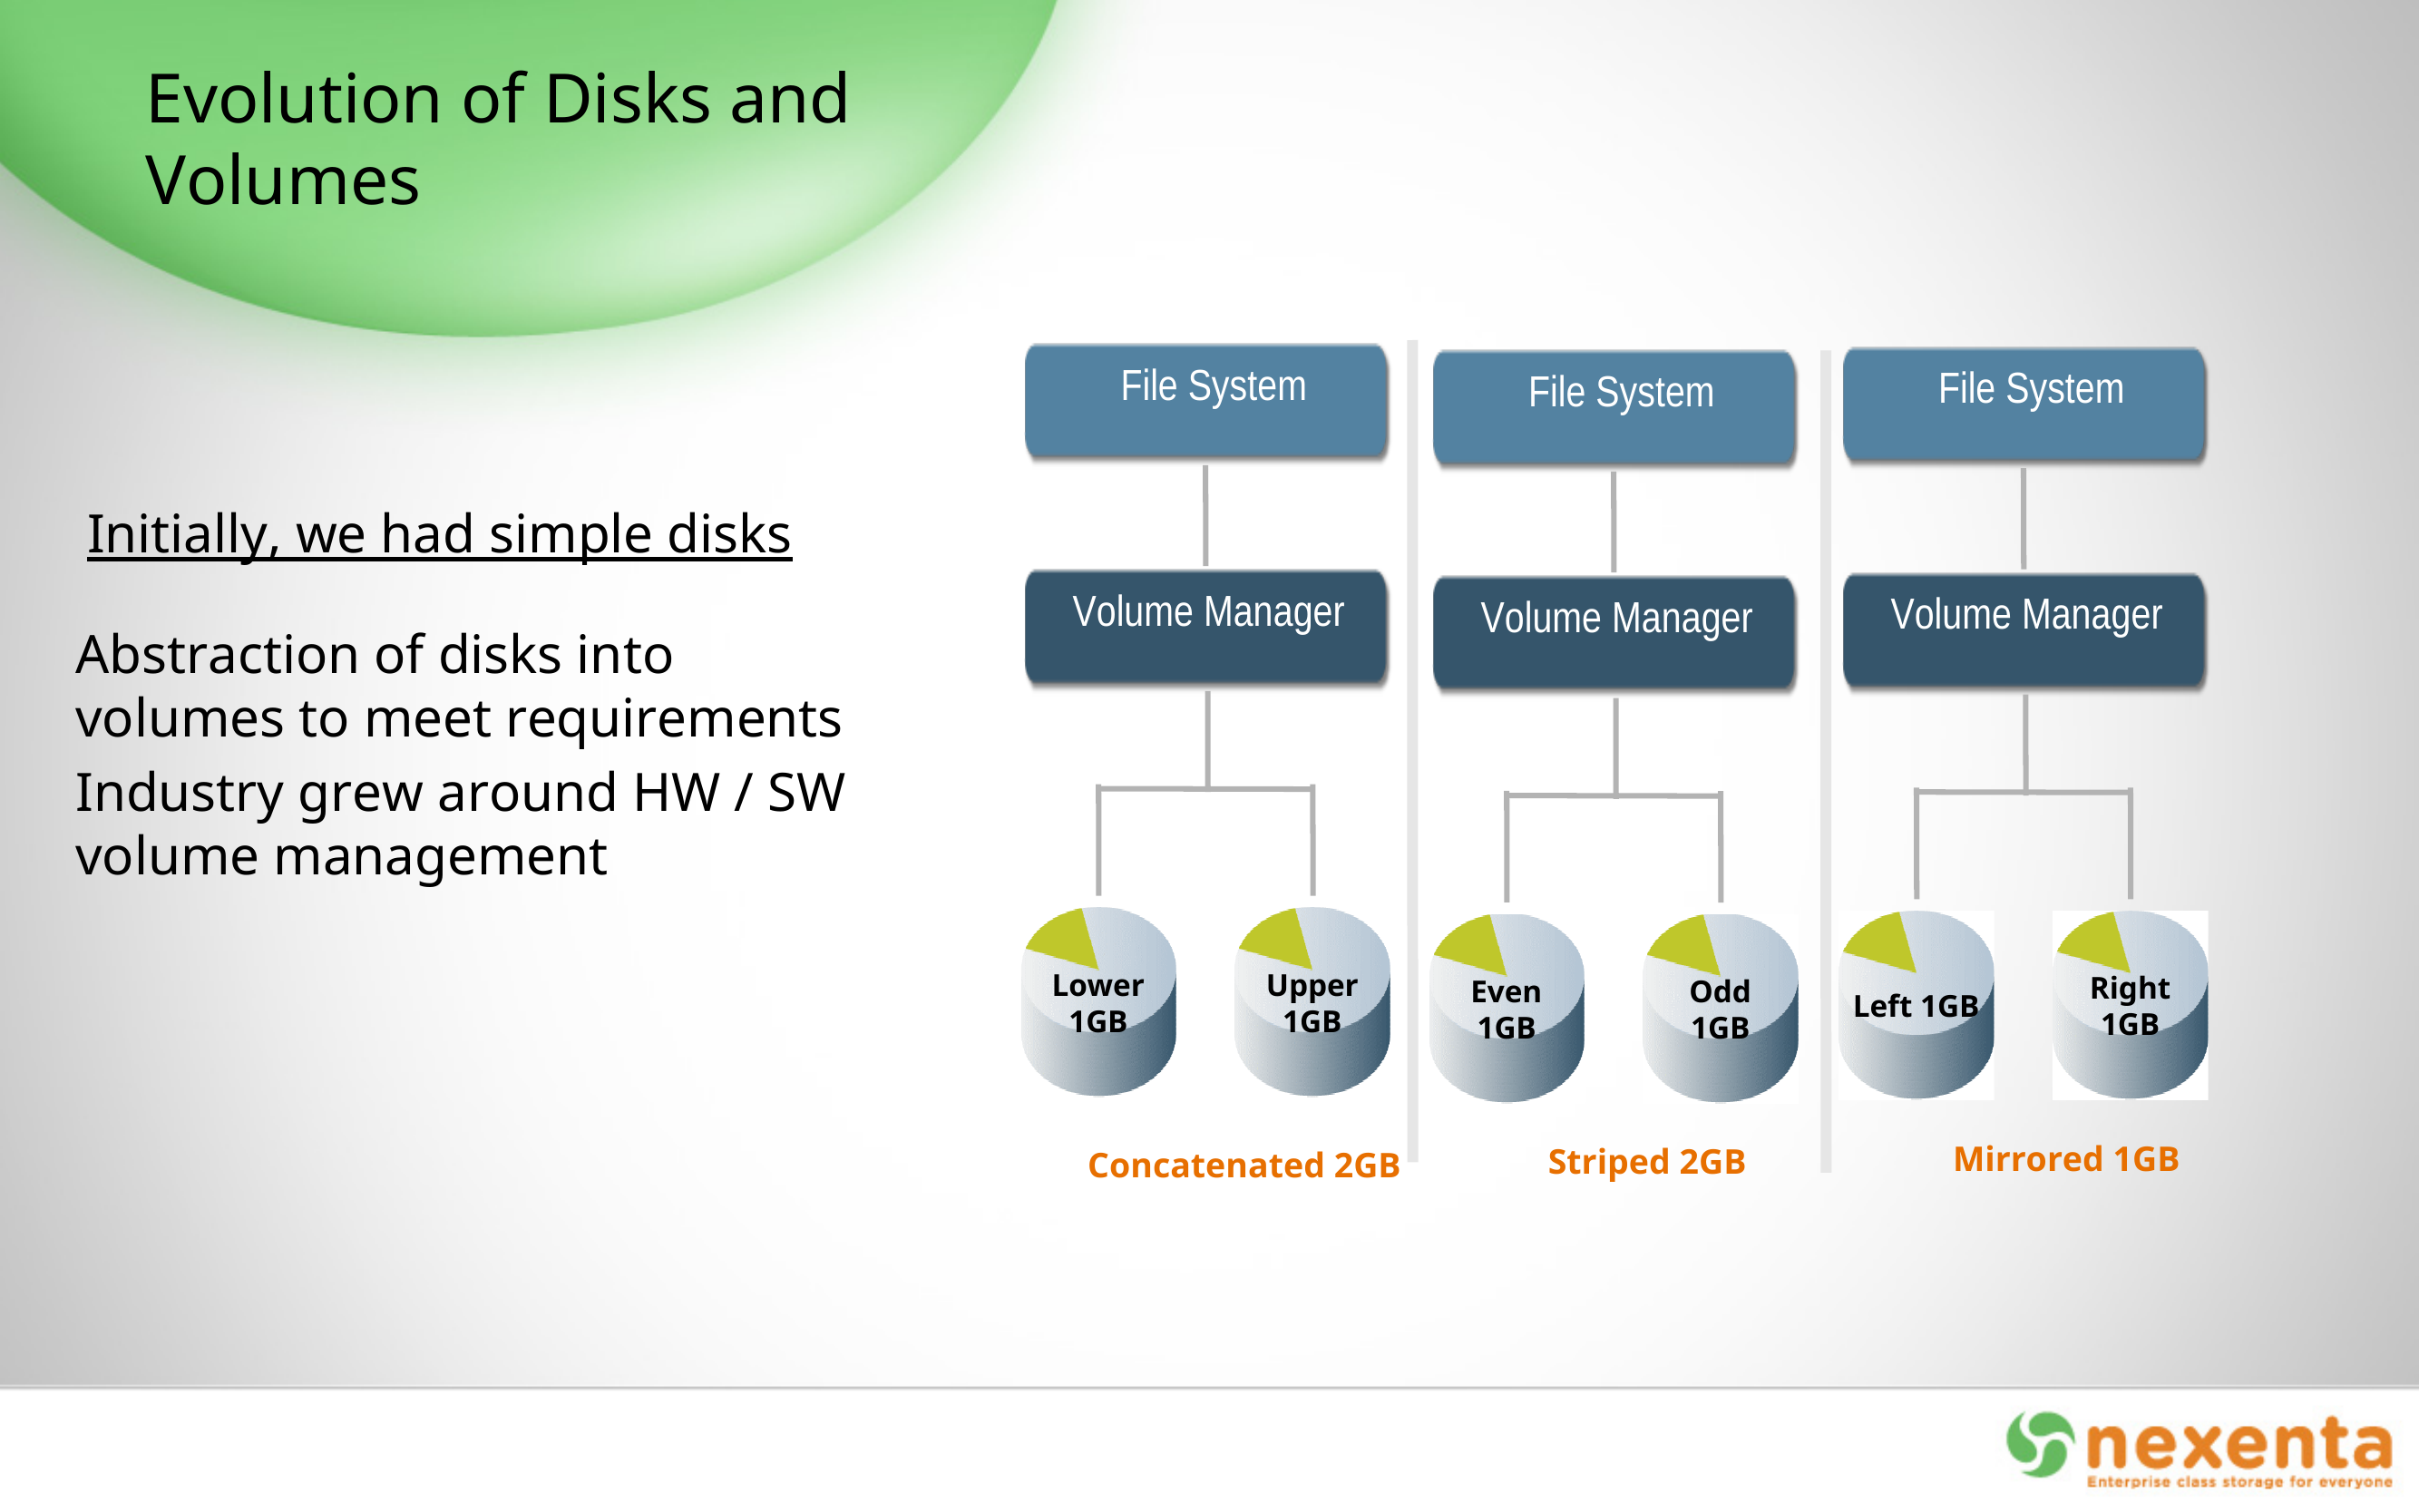

Evolution of Disks and Volumes
File System
Volume Manager
Lower 1GB
Upper 1GB
Concatenated 2GB
File System
Volume Manager
Left 1GB
Right 1GB
Mirrored 1GB
File System
Volume Manager
Even 1GB
Odd 1GB
Striped 2GB
 Initially, we had simple disks
Abstraction of disks into volumes to meet requirements
Industry grew around HW / SW volume management